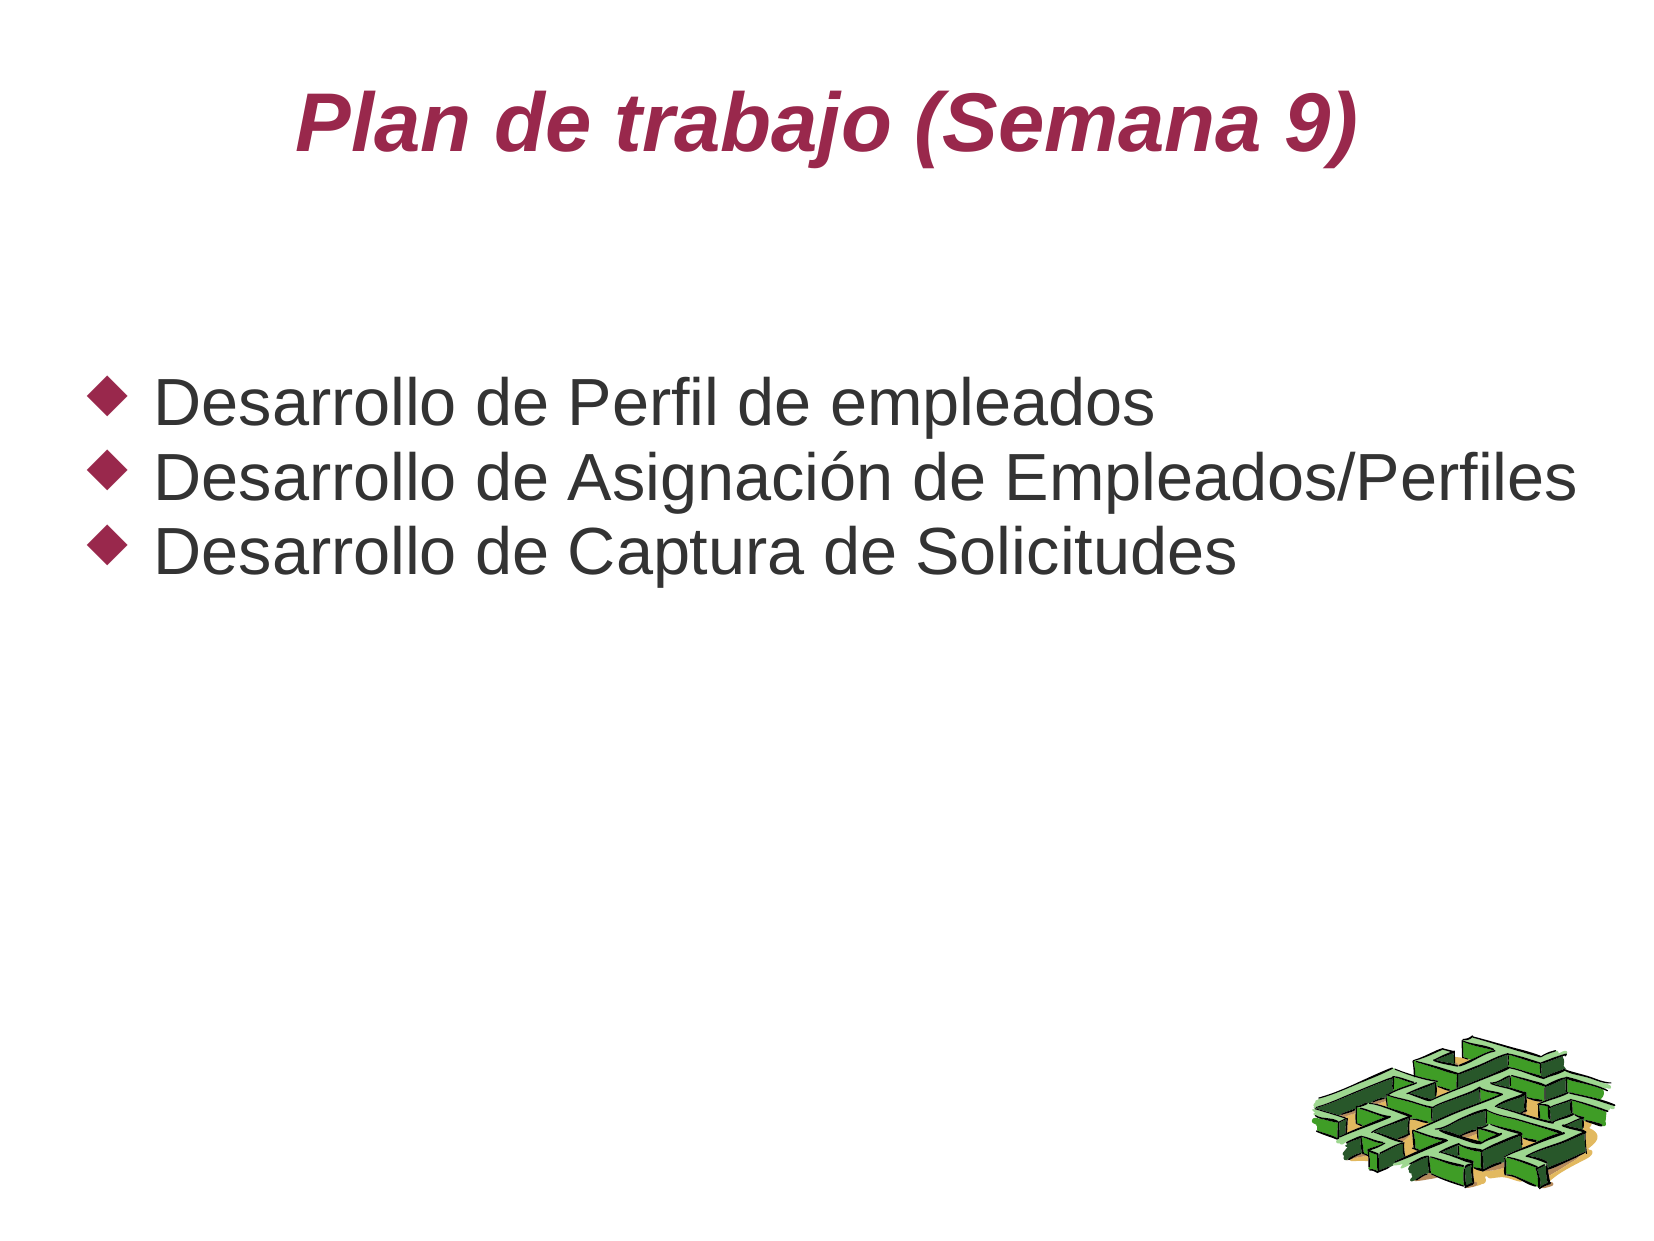

# Plan de trabajo (Semana 9)
Desarrollo de Perfil de empleados
Desarrollo de Asignación de Empleados/Perfiles
Desarrollo de Captura de Solicitudes